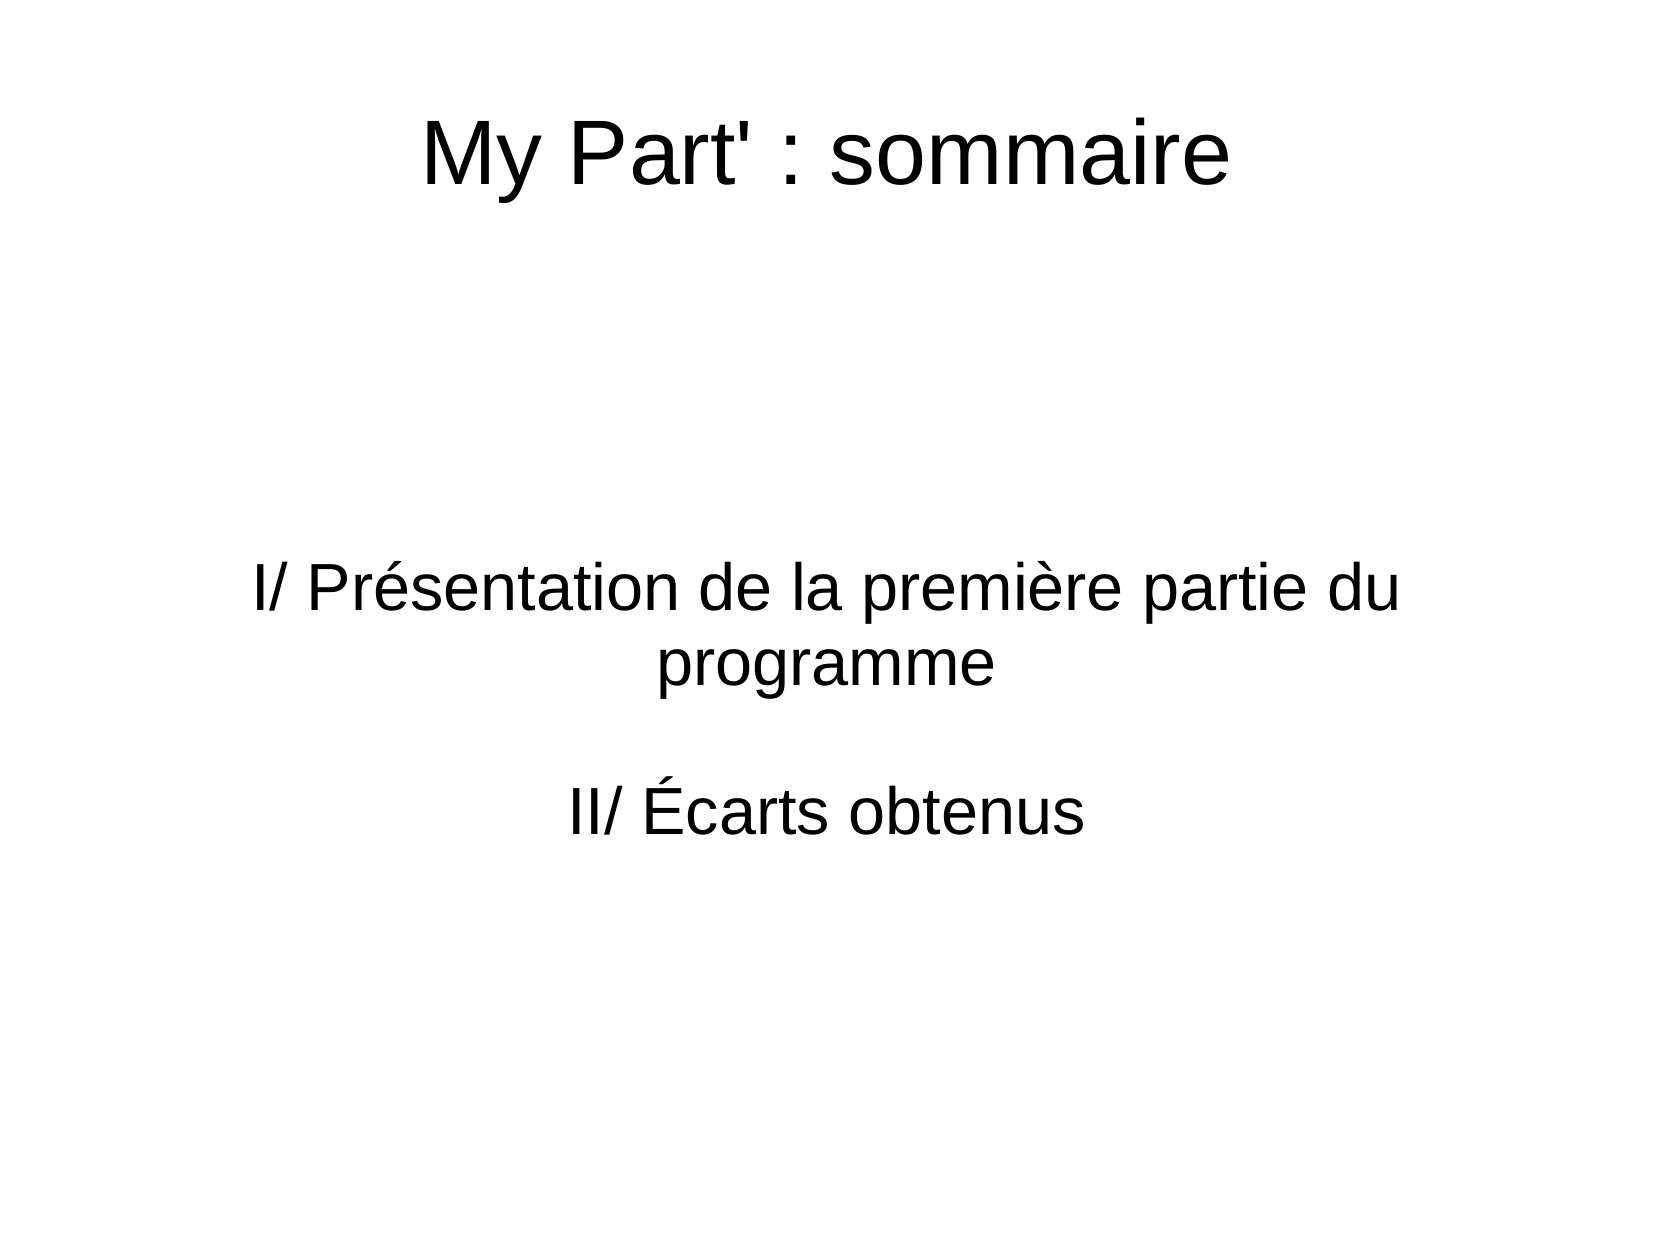

# My Part' : sommaire
I/ Présentation de la première partie du programme
II/ Écarts obtenus